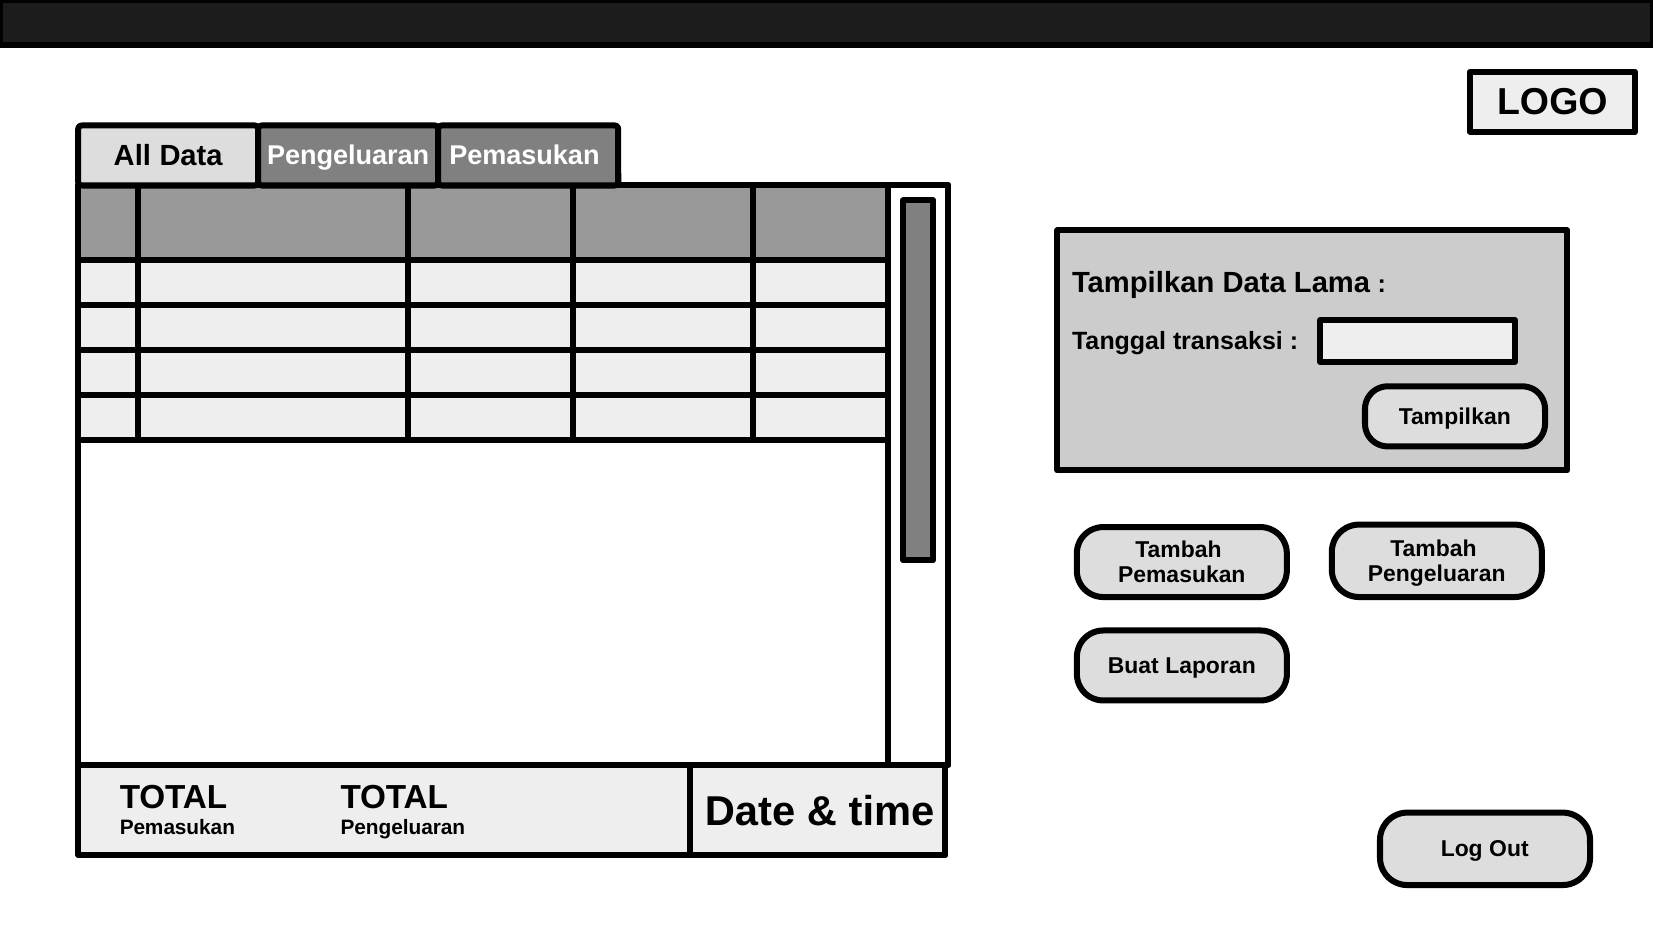

LOGO
All Data
Pengeluaran
Pemasukan
Tampilkan Data Lama :
Tanggal transaksi :
Tampilkan
Tambah
Pengeluaran
Tambah
Pemasukan
Buat Laporan
Date & time
TOTAL Pemasukan
TOTAL Pengeluaran
Log Out